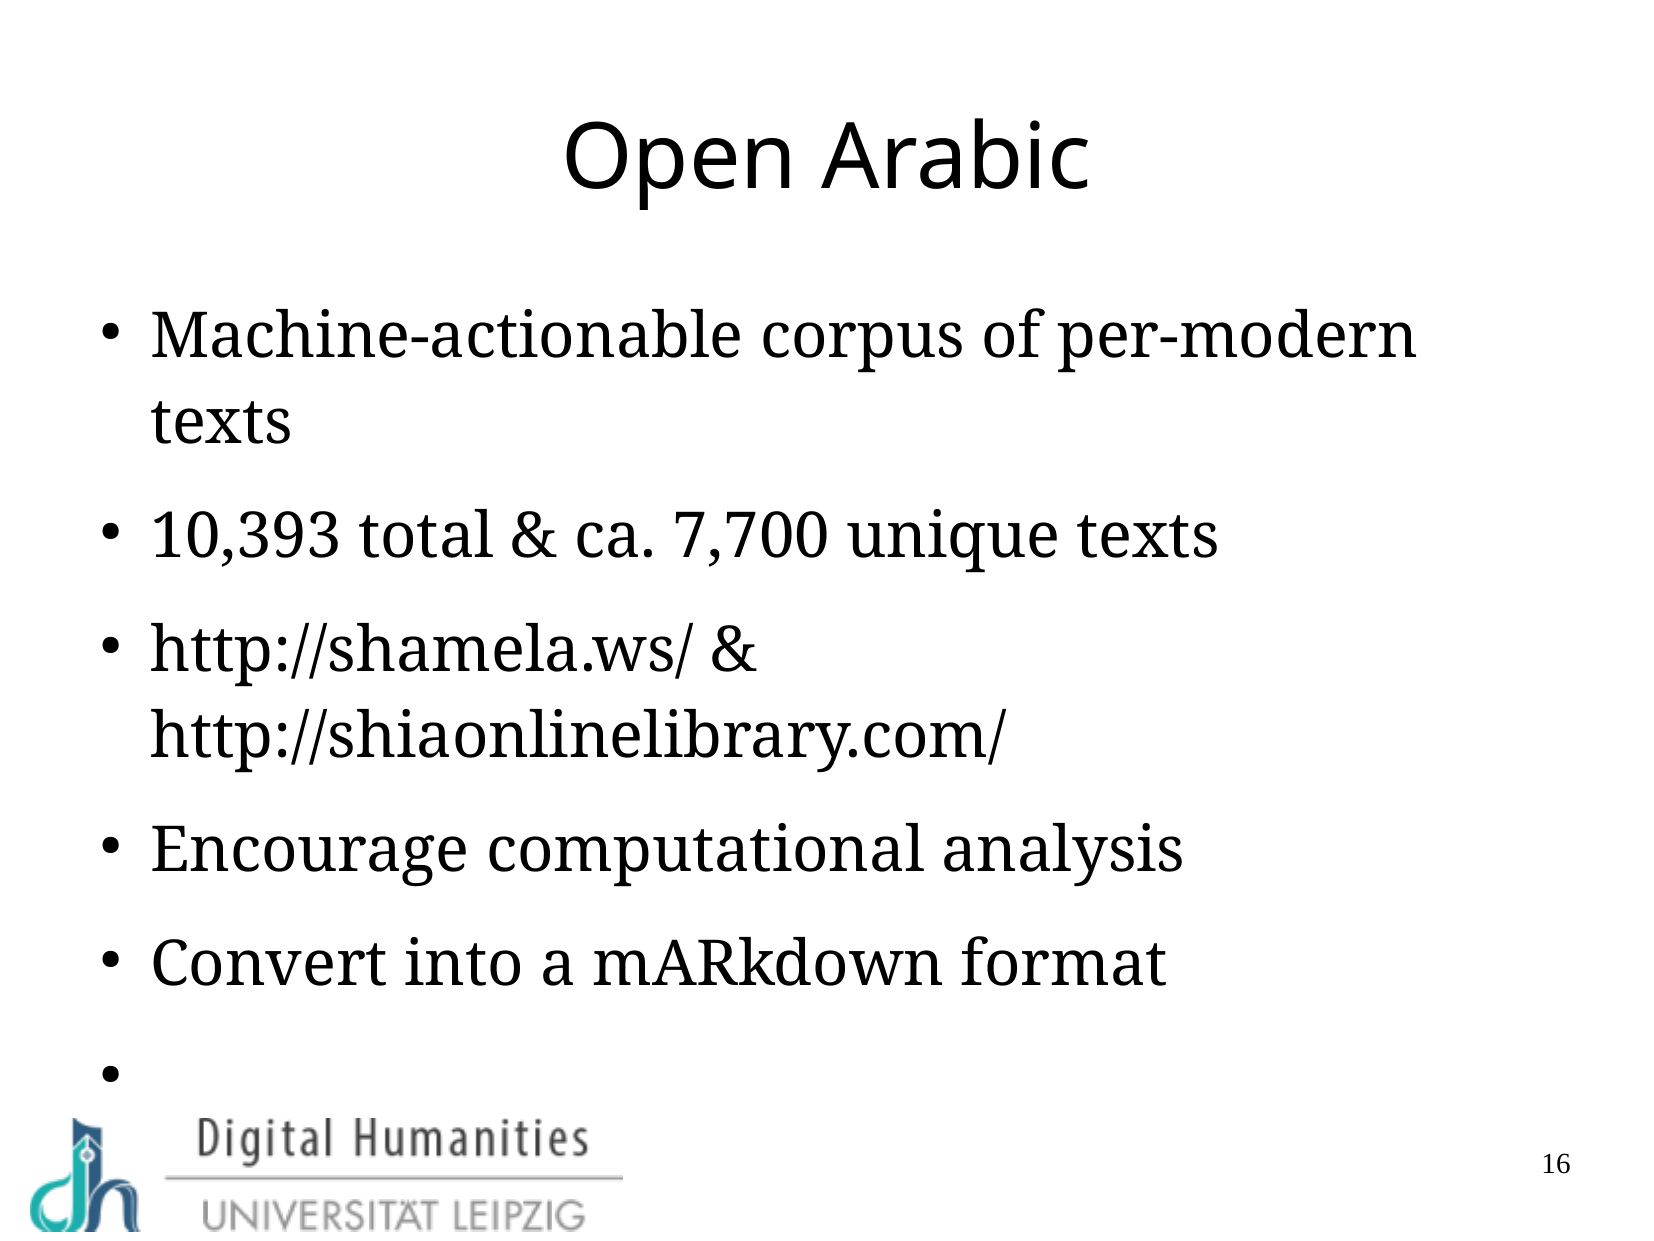

# Open Arabic
Machine-actionable corpus of per-modern texts
10,393 total & ca. 7,700 unique texts
http://shamela.ws/ & http://shiaonlinelibrary.com/
Encourage computational analysis
Convert into a mARkdown format
16